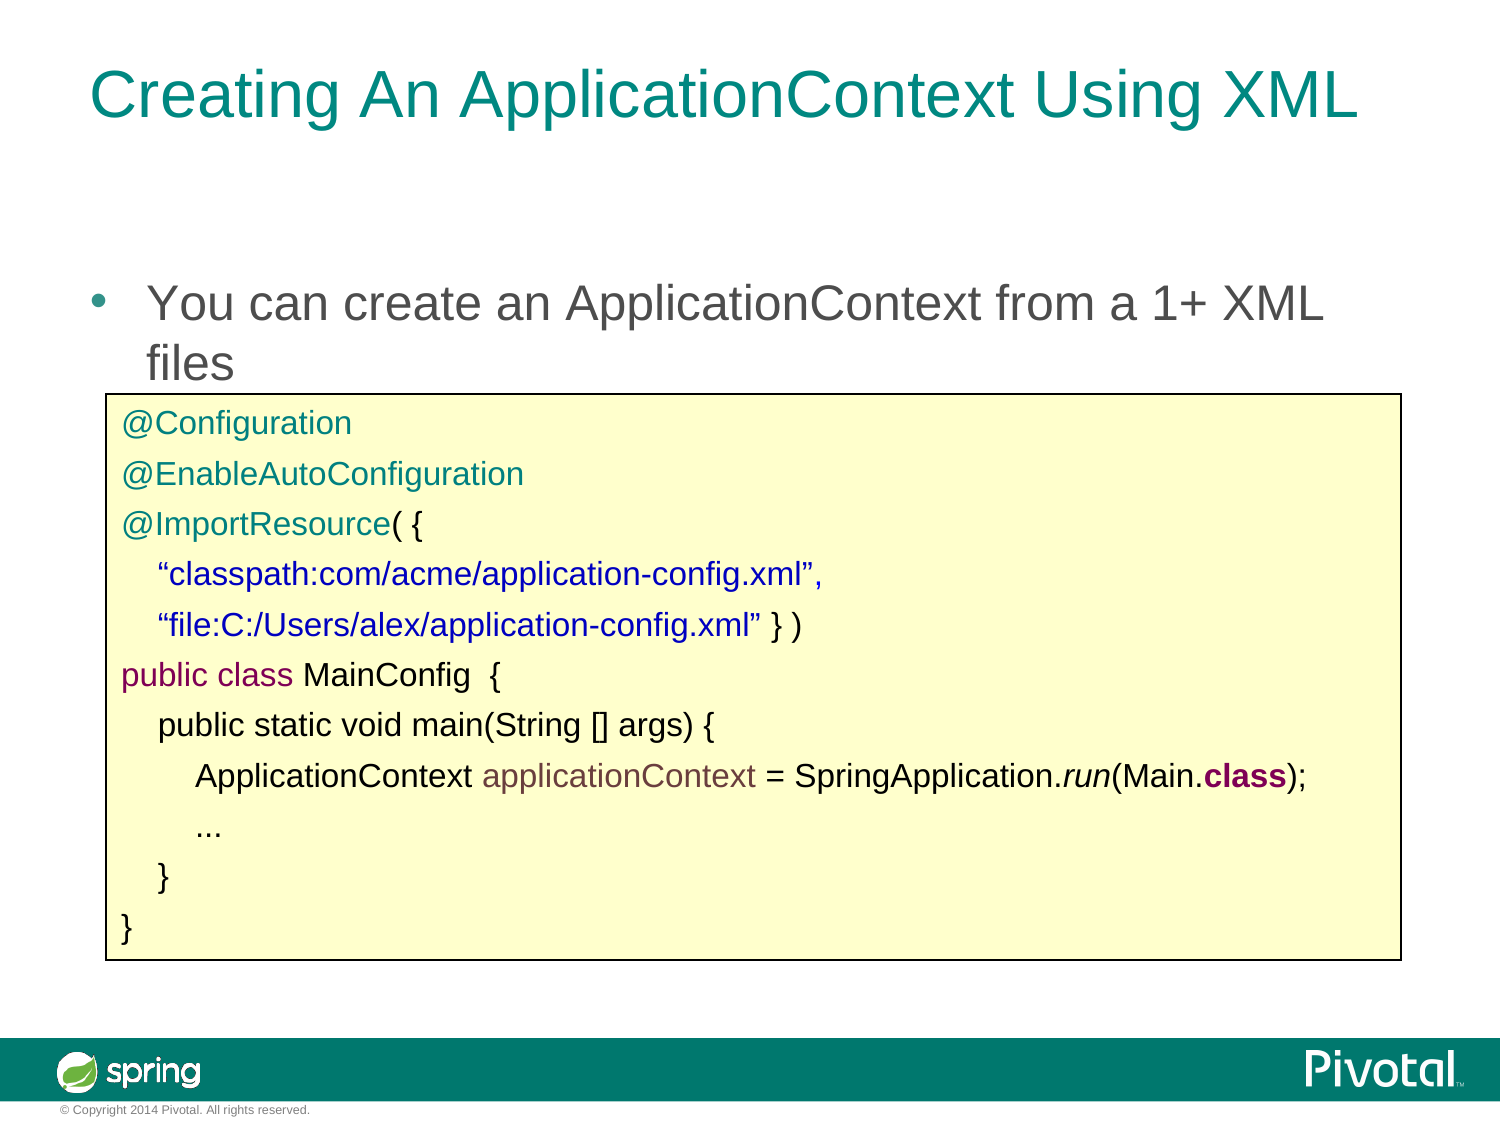

# Creating An ApplicationContext Using XML
You can create an ApplicationContext from a 1+ XML files
@Configuration
@EnableAutoConfiguration
@ImportResource( {
 “classpath:com/acme/application-config.xml”,
 “file:C:/Users/alex/application-config.xml” } )
public class MainConfig {
 public static void main(String [] args) {
 ApplicationContext applicationContext = SpringApplication.run(Main.class);
 ...
 }
}